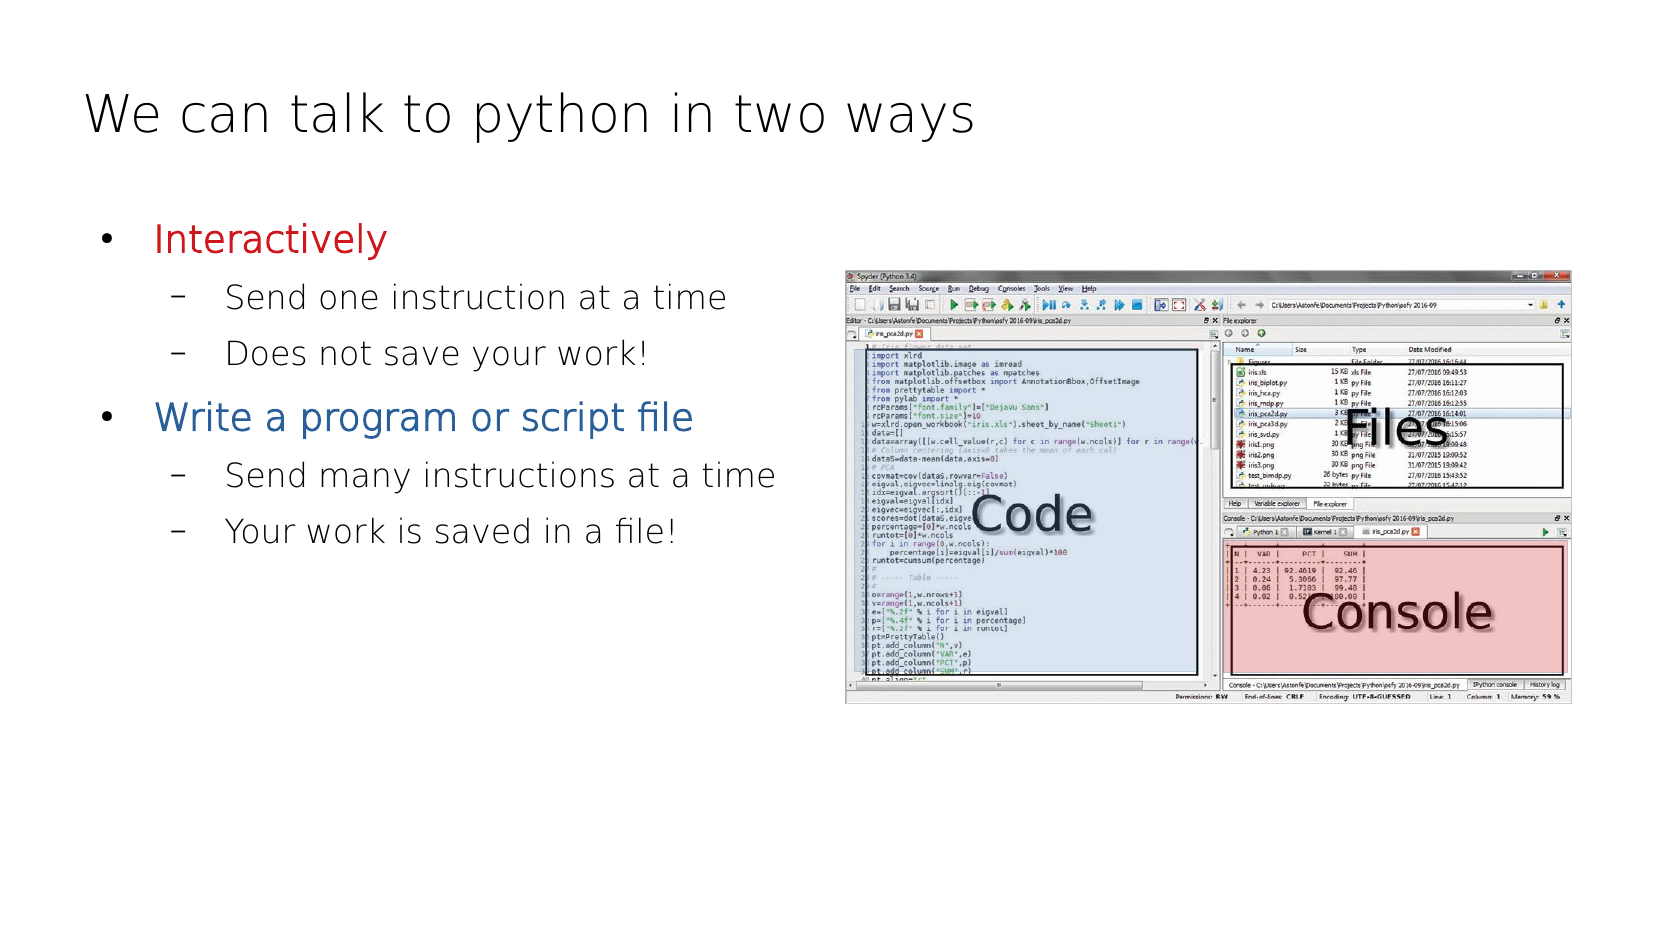

# We can talk to python in two ways
Interactively
Send one instruction at a time
Does not save your work!
Write a program or script file
Send many instructions at a time
Your work is saved in a file!